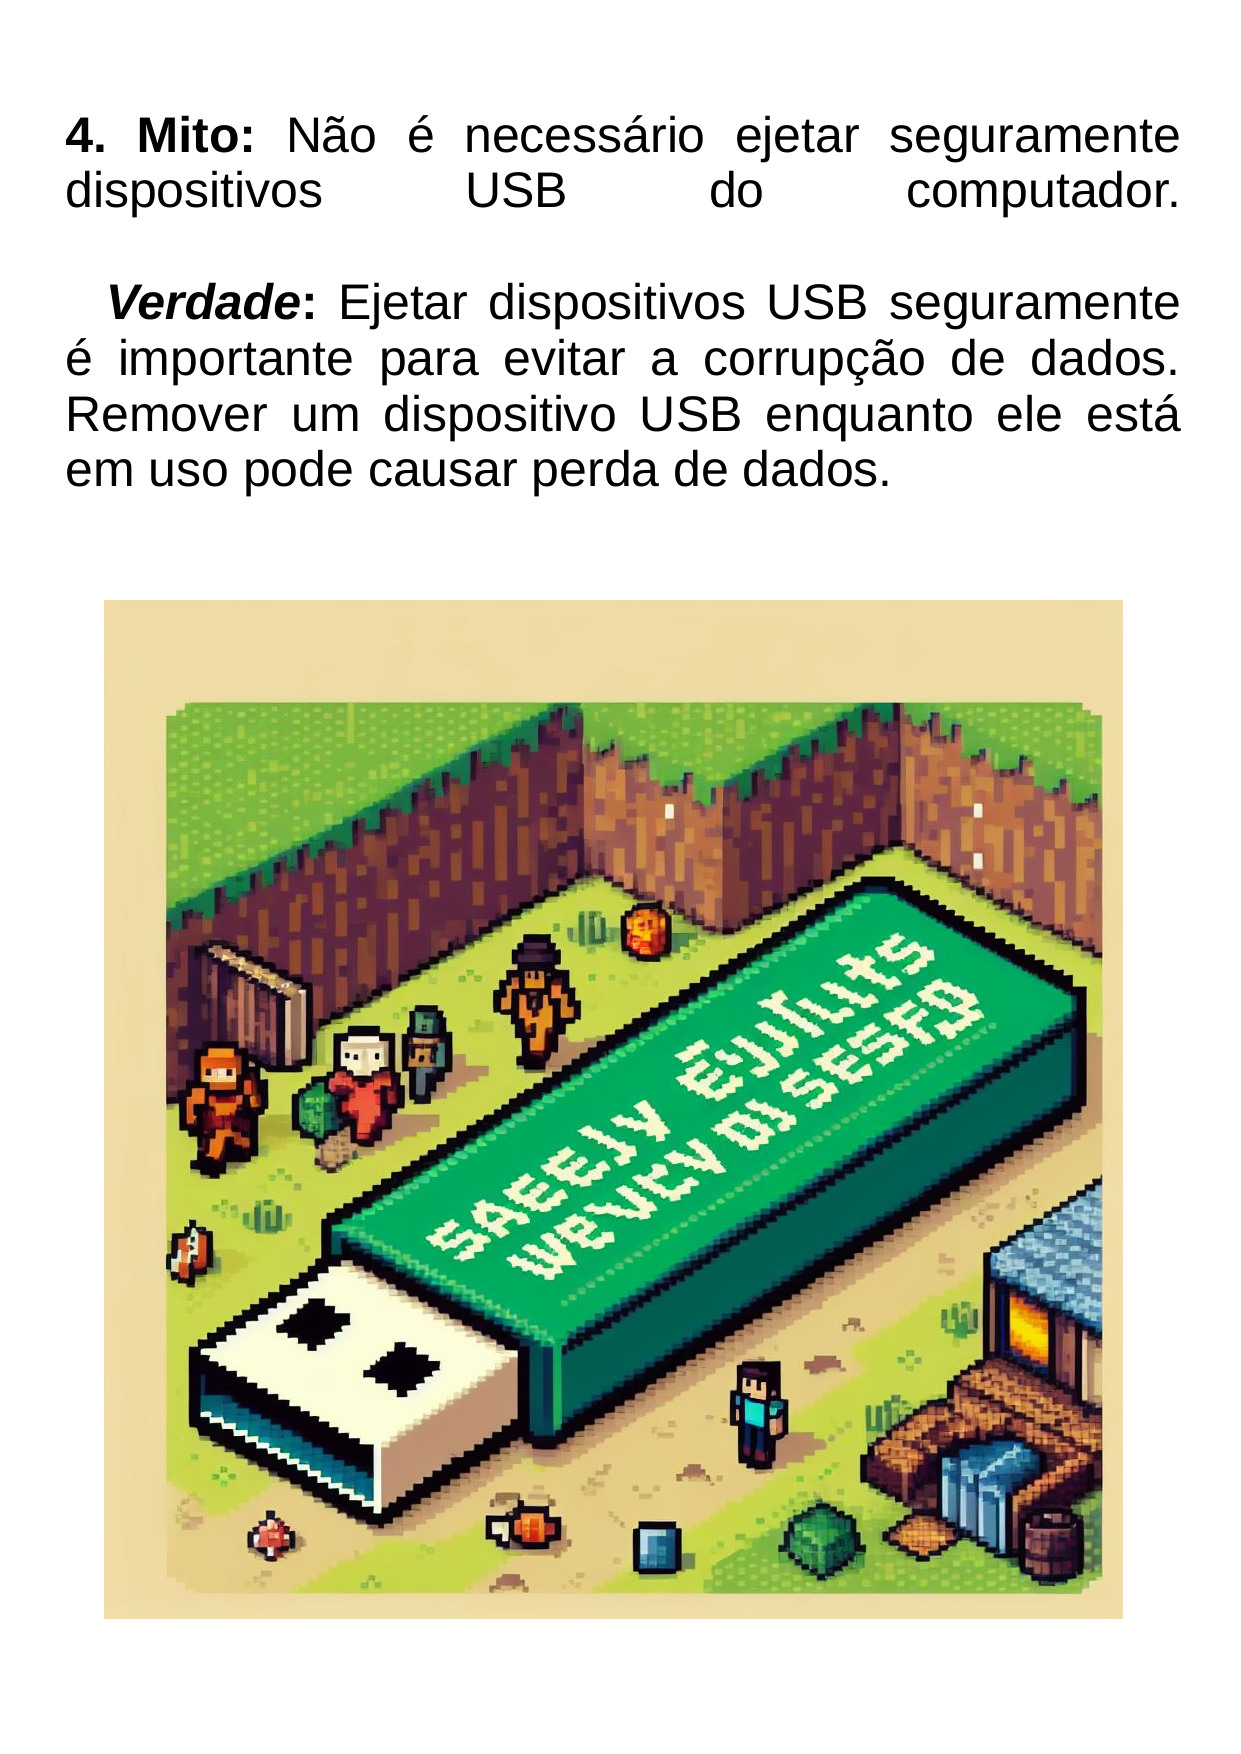

# 4. Mito: Não é necessário ejetar seguramente dispositivos USB do computador. Verdade: Ejetar dispositivos USB seguramente é importante para evitar a corrupção de dados. Remover um dispositivo USB enquanto ele está em uso pode causar perda de dados.